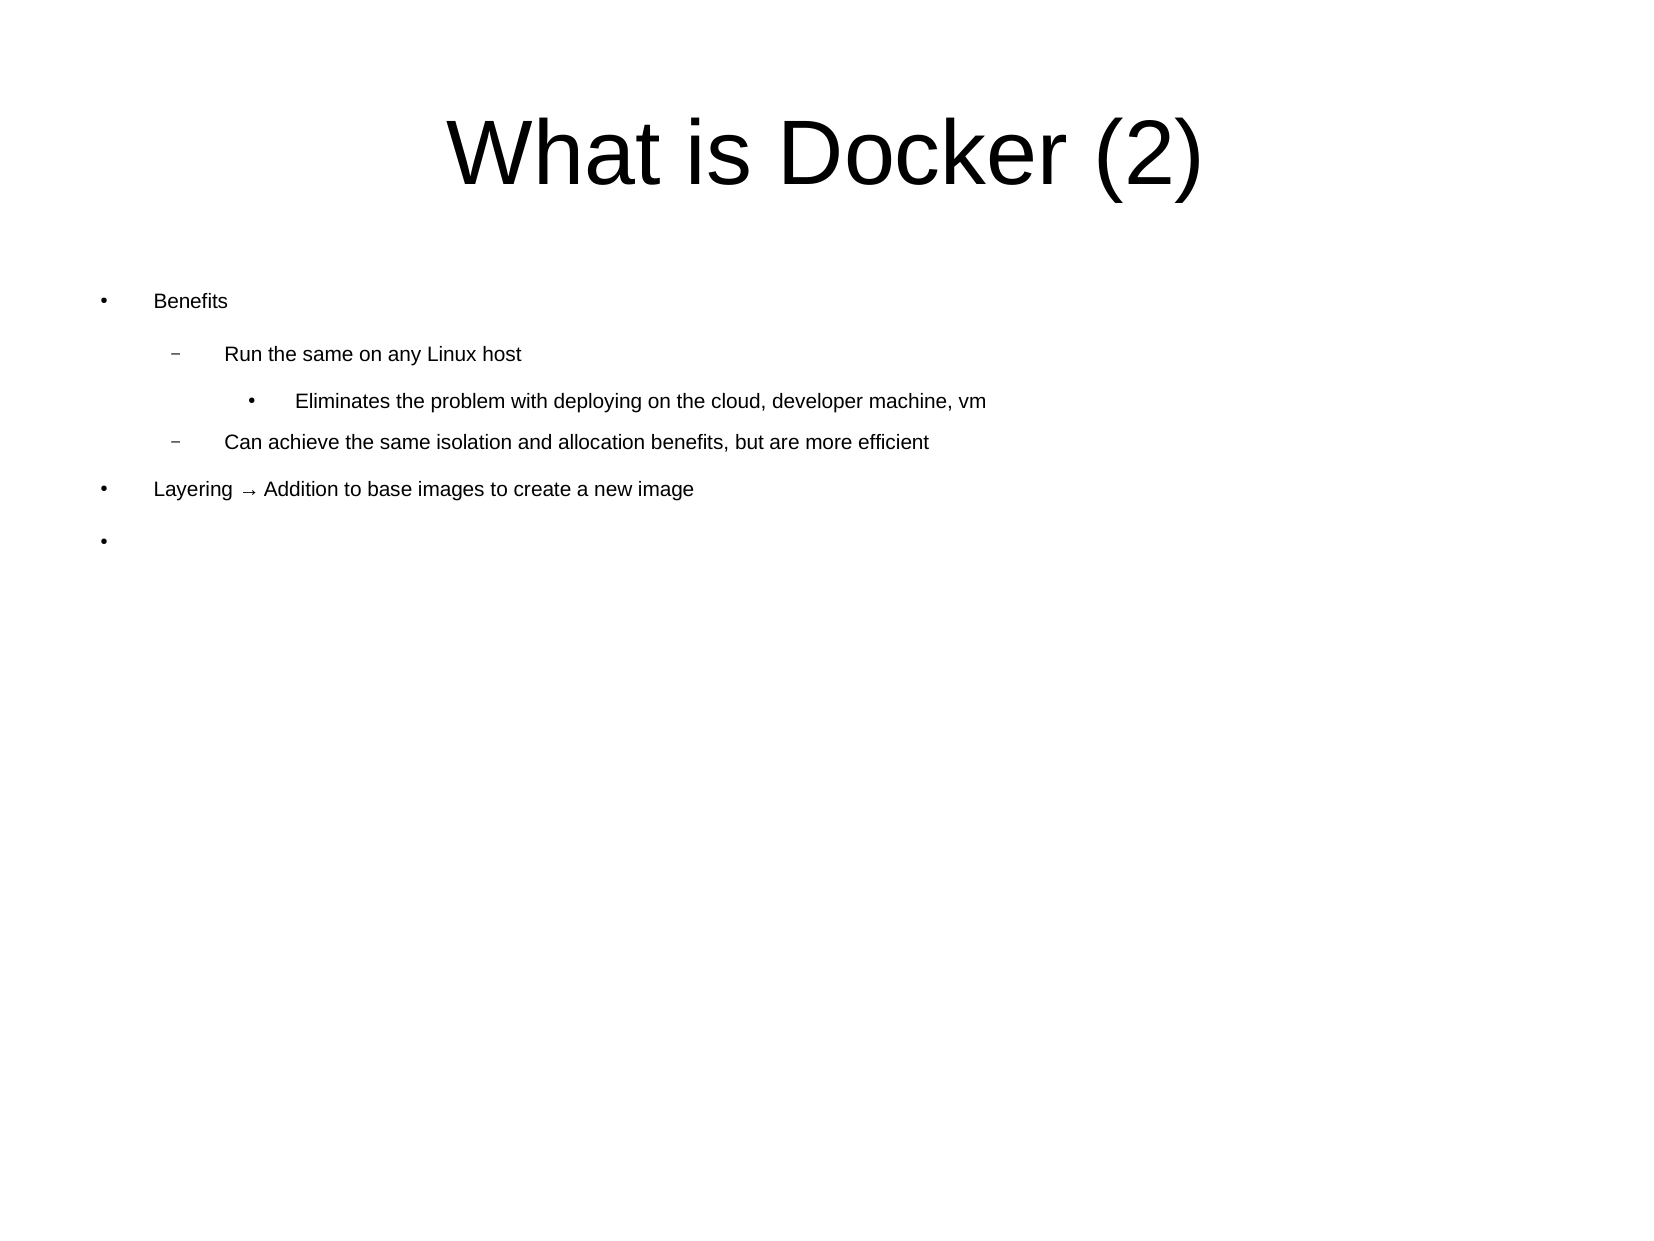

# What is Docker (2)
Benefits
Run the same on any Linux host
Eliminates the problem with deploying on the cloud, developer machine, vm
Can achieve the same isolation and allocation benefits, but are more efficient
Layering → Addition to base images to create a new image